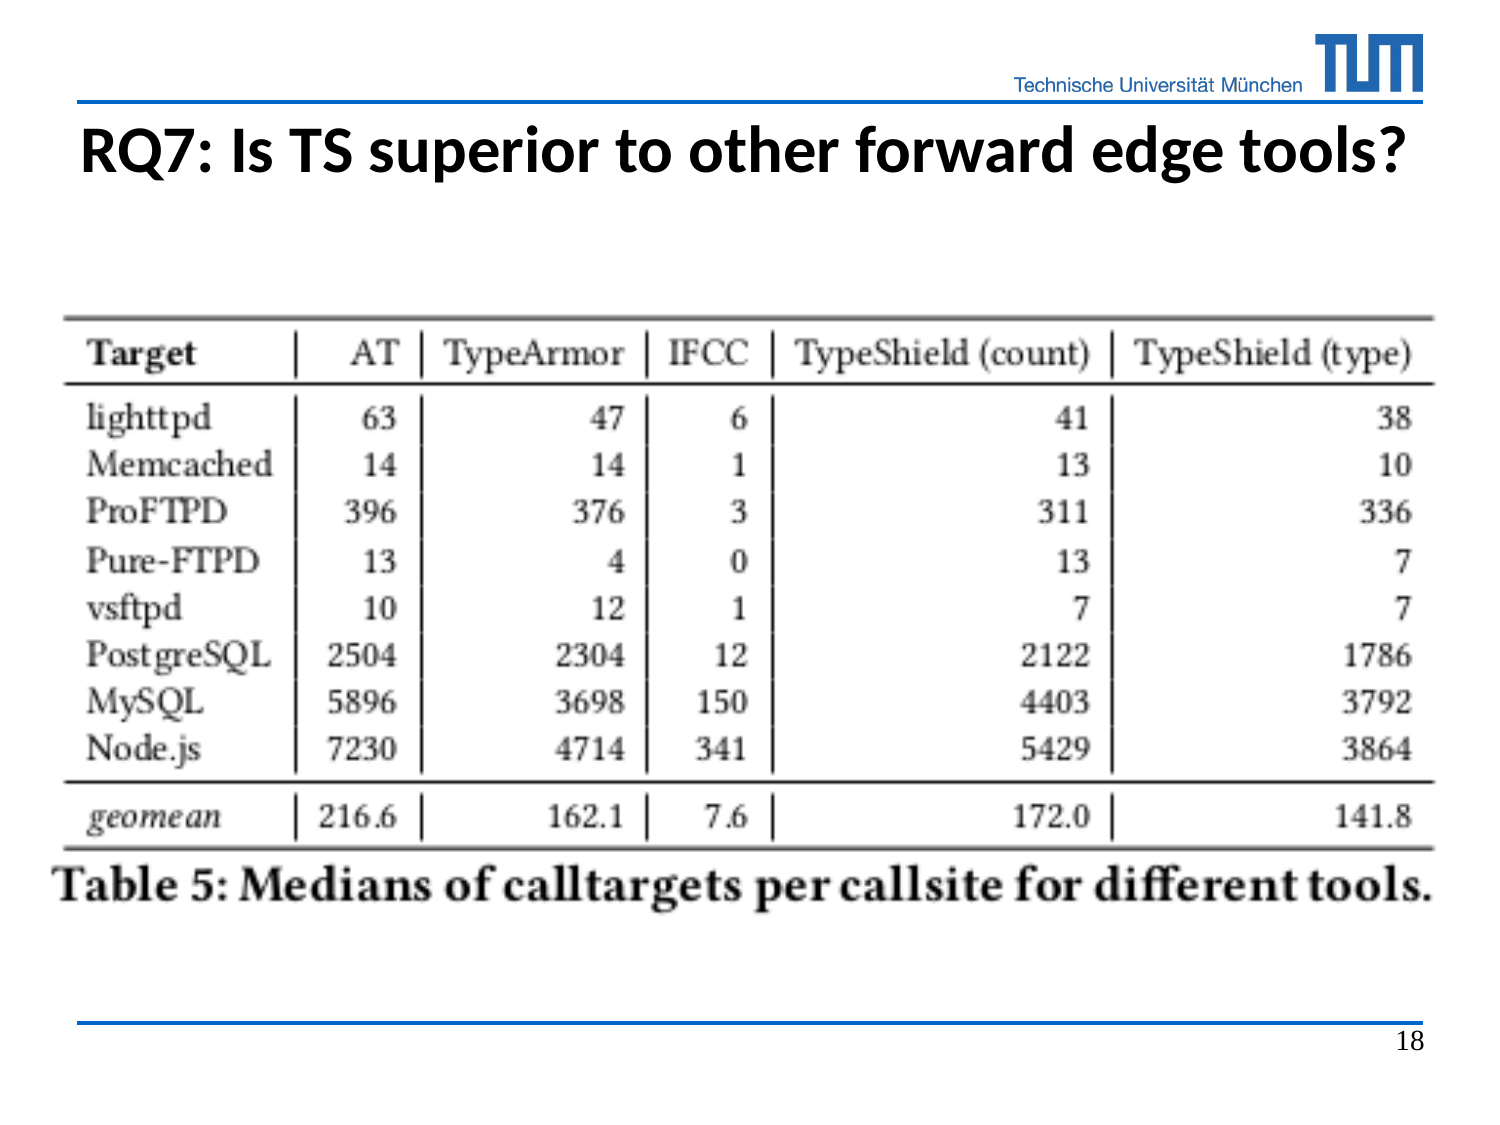

# RQ7: Is TS superior to other forward edge tools?
18